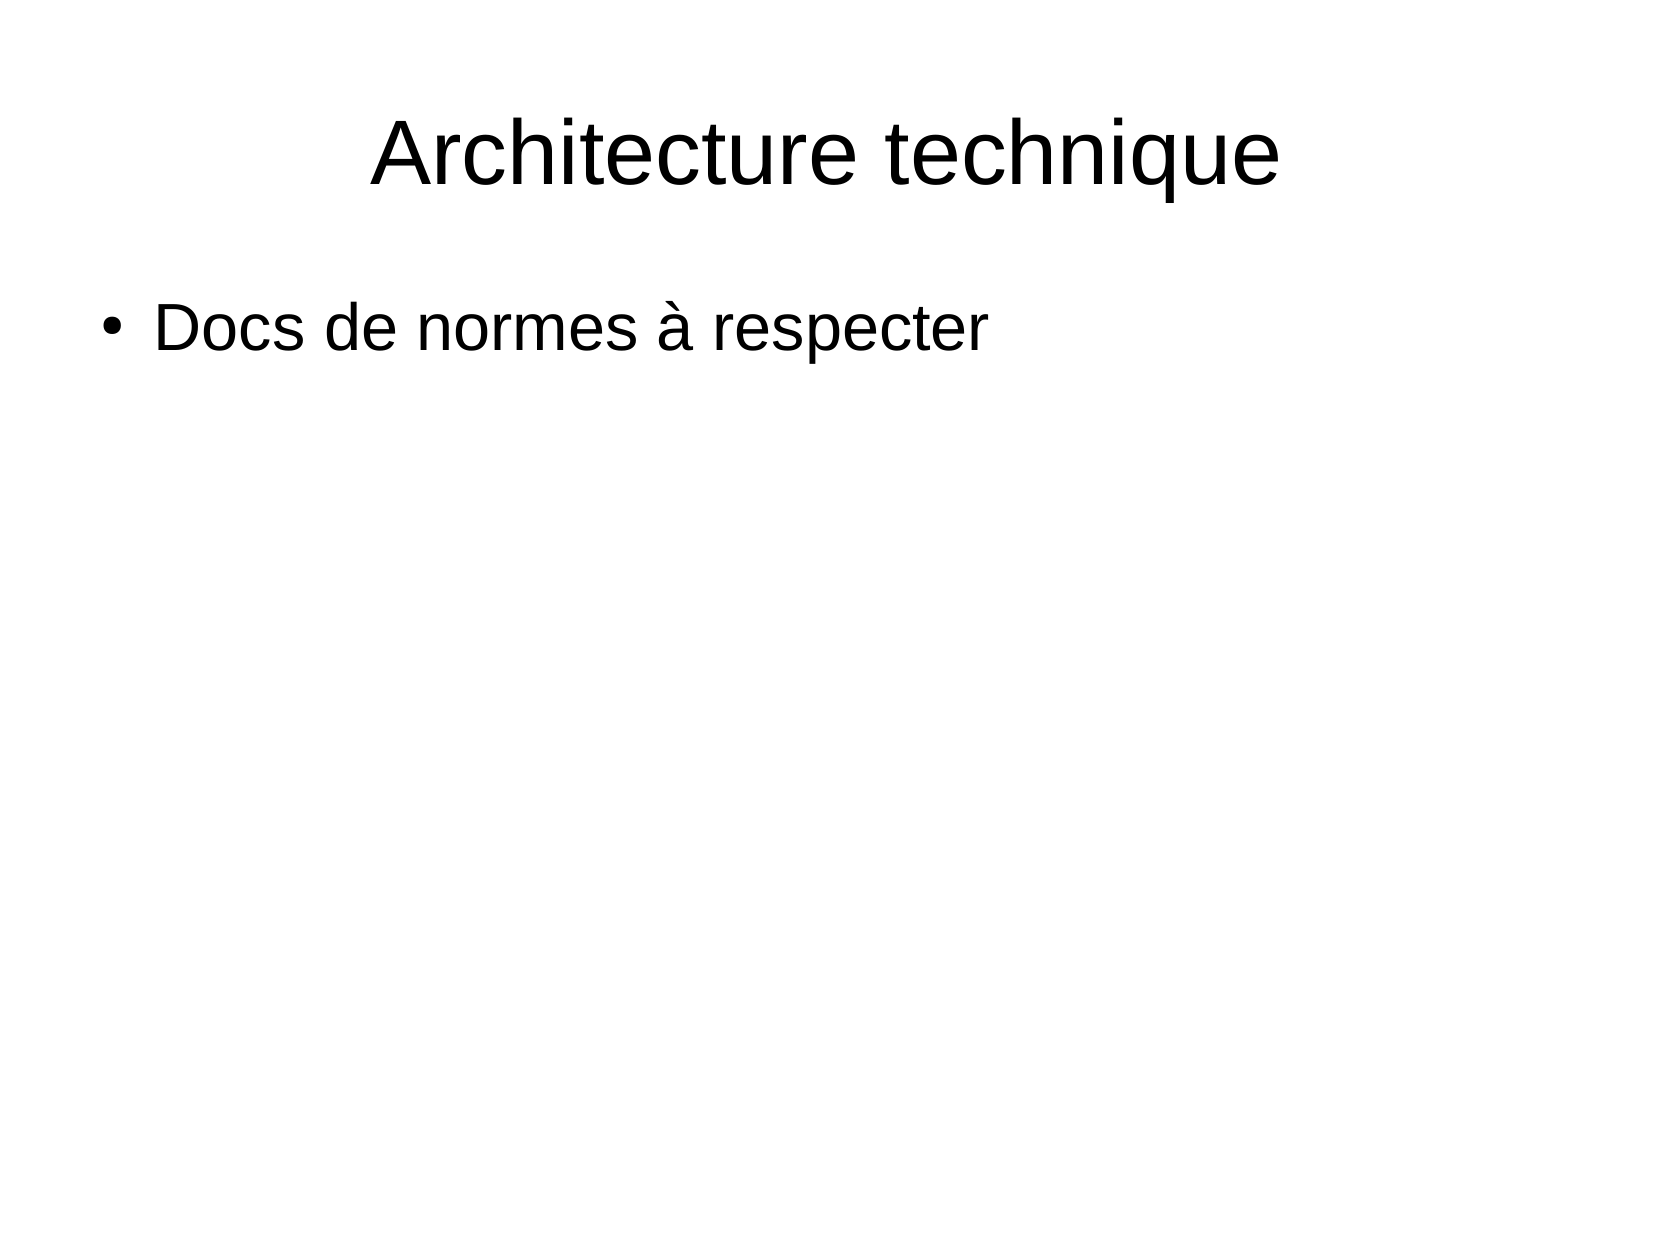

# Architecture technique
Docs de normes à respecter